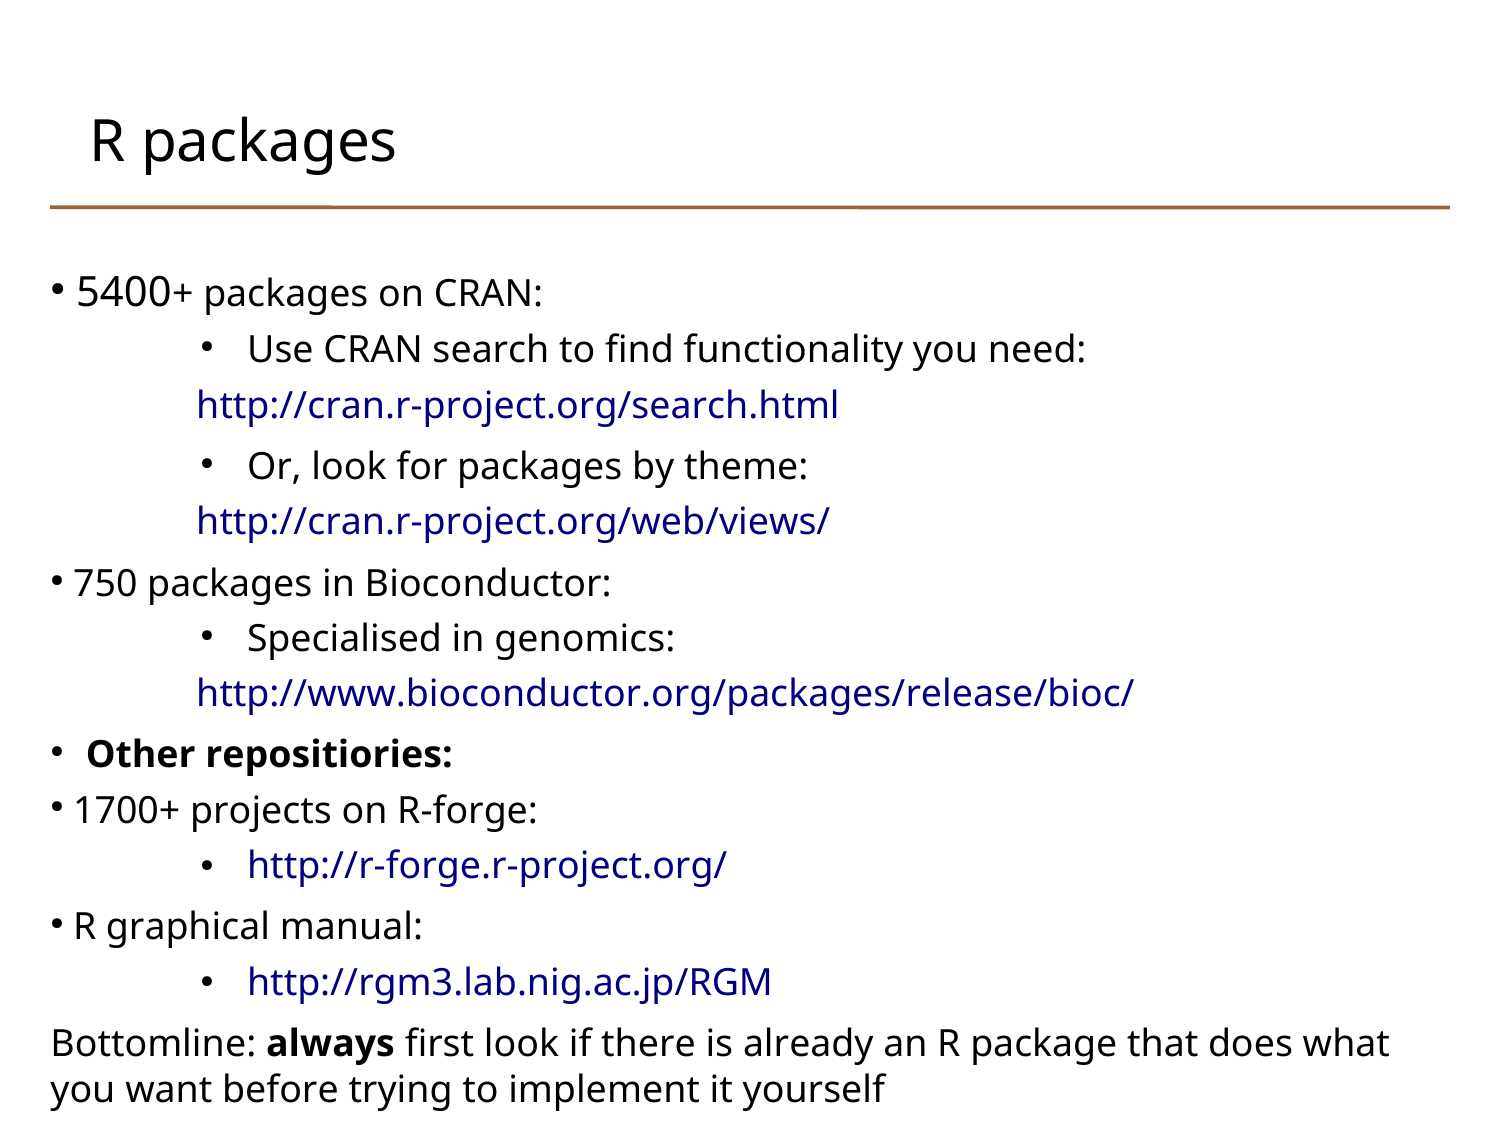

# R packages
 5400+ packages on CRAN:
Use CRAN search to find functionality you need:
http://cran.r-project.org/search.html
Or, look for packages by theme:
http://cran.r-project.org/web/views/
 750 packages in Bioconductor:
Specialised in genomics:
http://www.bioconductor.org/packages/release/bioc/
Other repositiories:
 1700+ projects on R-forge:
http://r-forge.r-project.org/
 R graphical manual:
http://rgm3.lab.nig.ac.jp/RGM
Bottomline: always first look if there is already an R package that does what you want before trying to implement it yourself